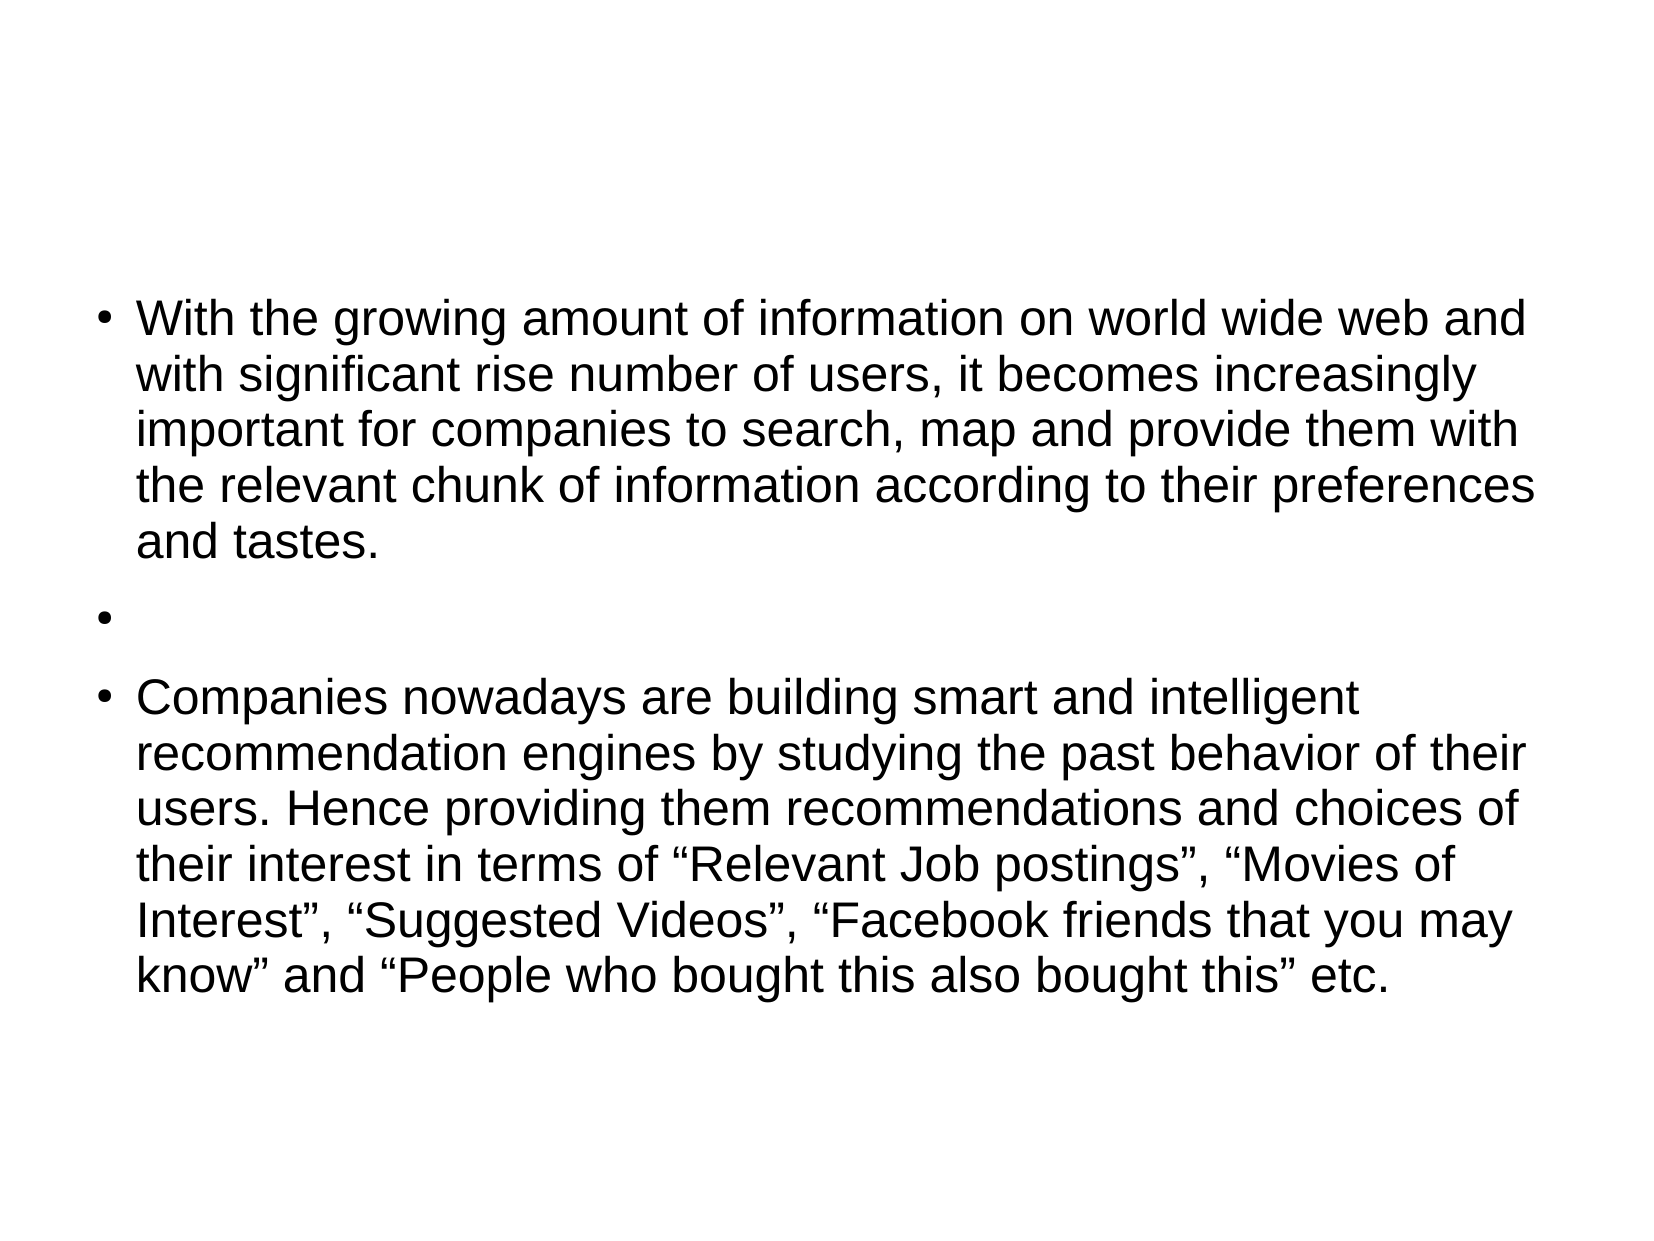

#
With the growing amount of information on world wide web and with significant rise number of users, it becomes increasingly important for companies to search, map and provide them with the relevant chunk of information according to their preferences and tastes.
Companies nowadays are building smart and intelligent recommendation engines by studying the past behavior of their users. Hence providing them recommendations and choices of their interest in terms of “Relevant Job postings”, “Movies of Interest”, “Suggested Videos”, “Facebook friends that you may know” and “People who bought this also bought this” etc.